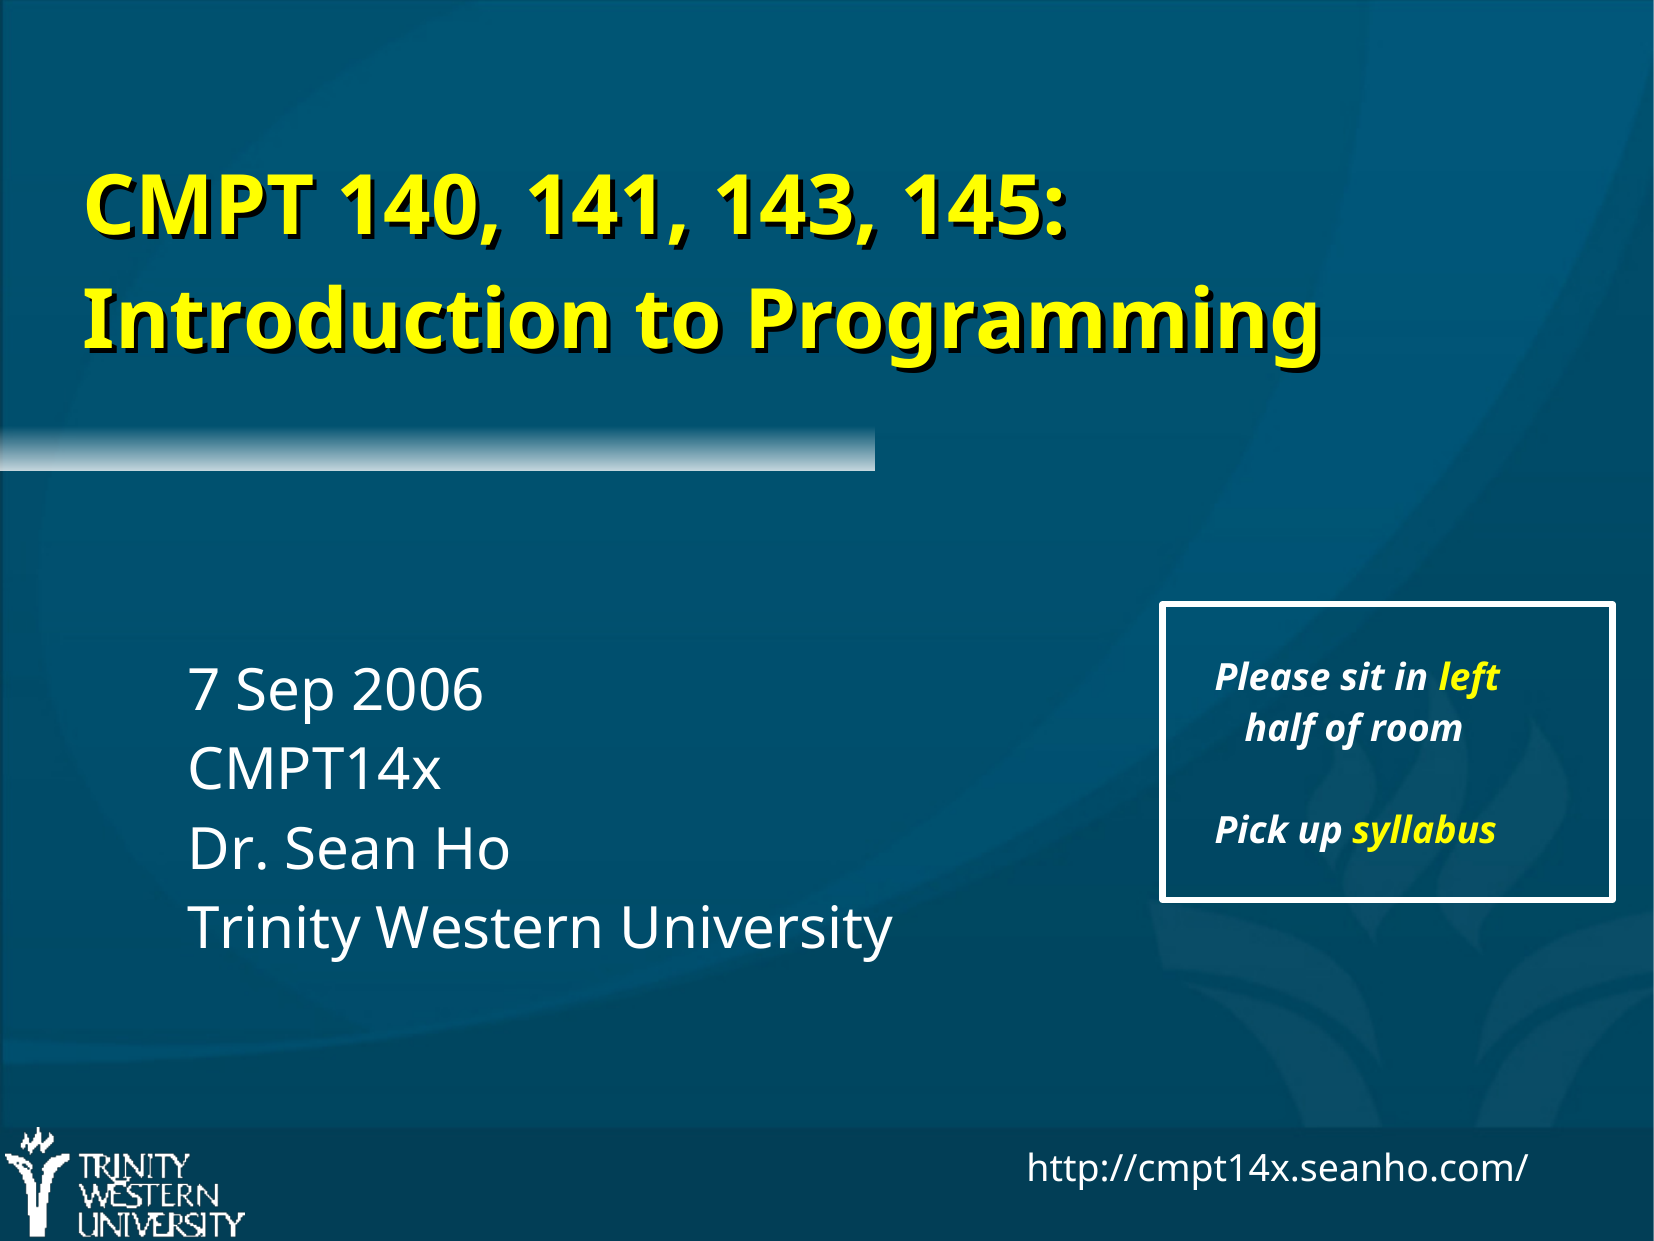

# CMPT 140, 141, 143, 145: Introduction to Programming
7 Sep 2006
CMPT14x
Dr. Sean Ho
Trinity Western University
Please sit in left
half of room
Pick up syllabus
http://cmpt14x.seanho.com/